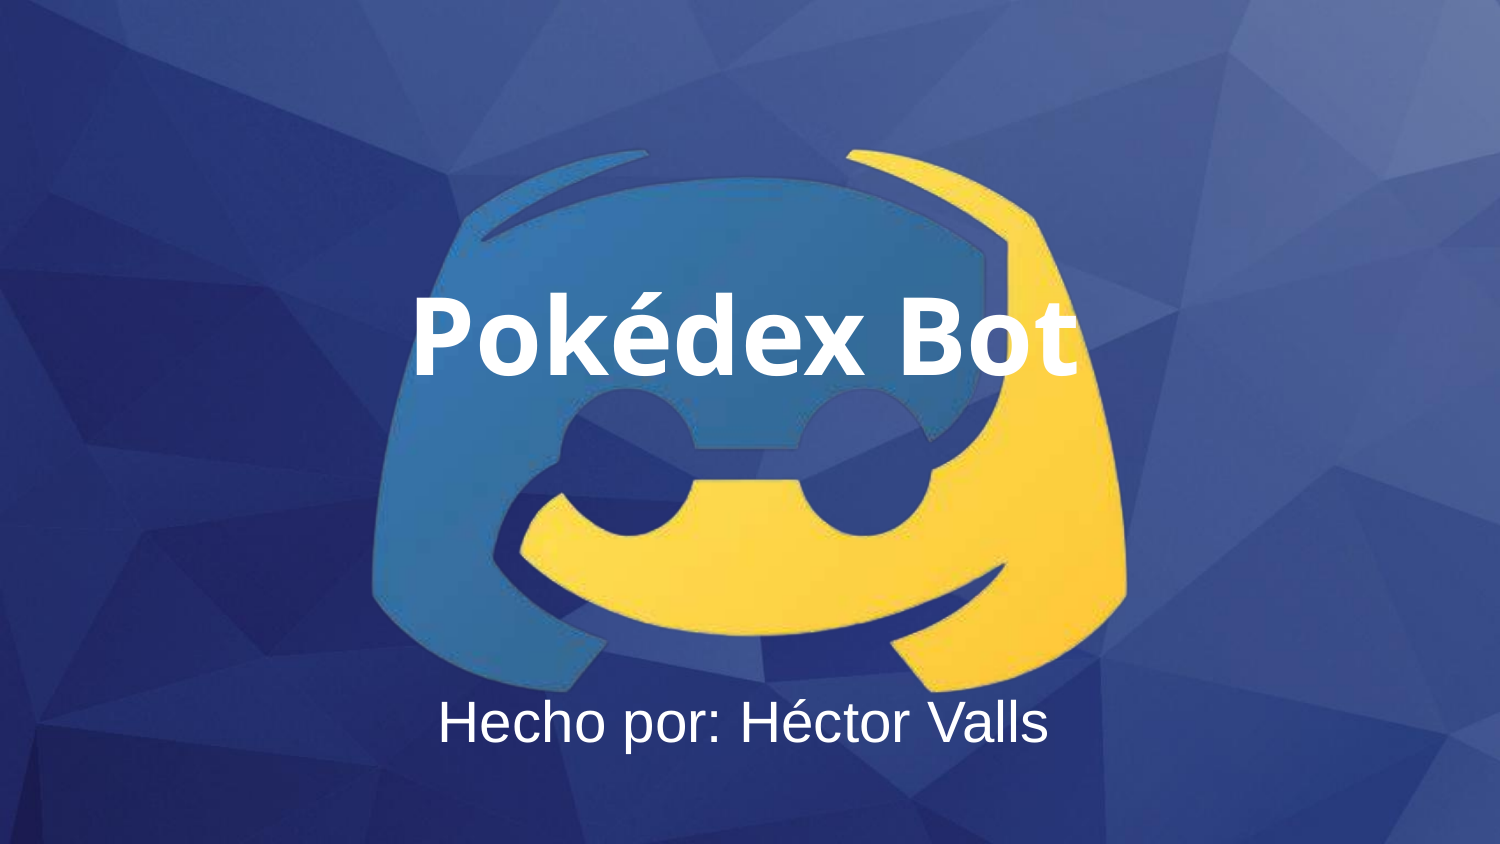

# Pokédex Bot
Hecho por: Héctor Valls